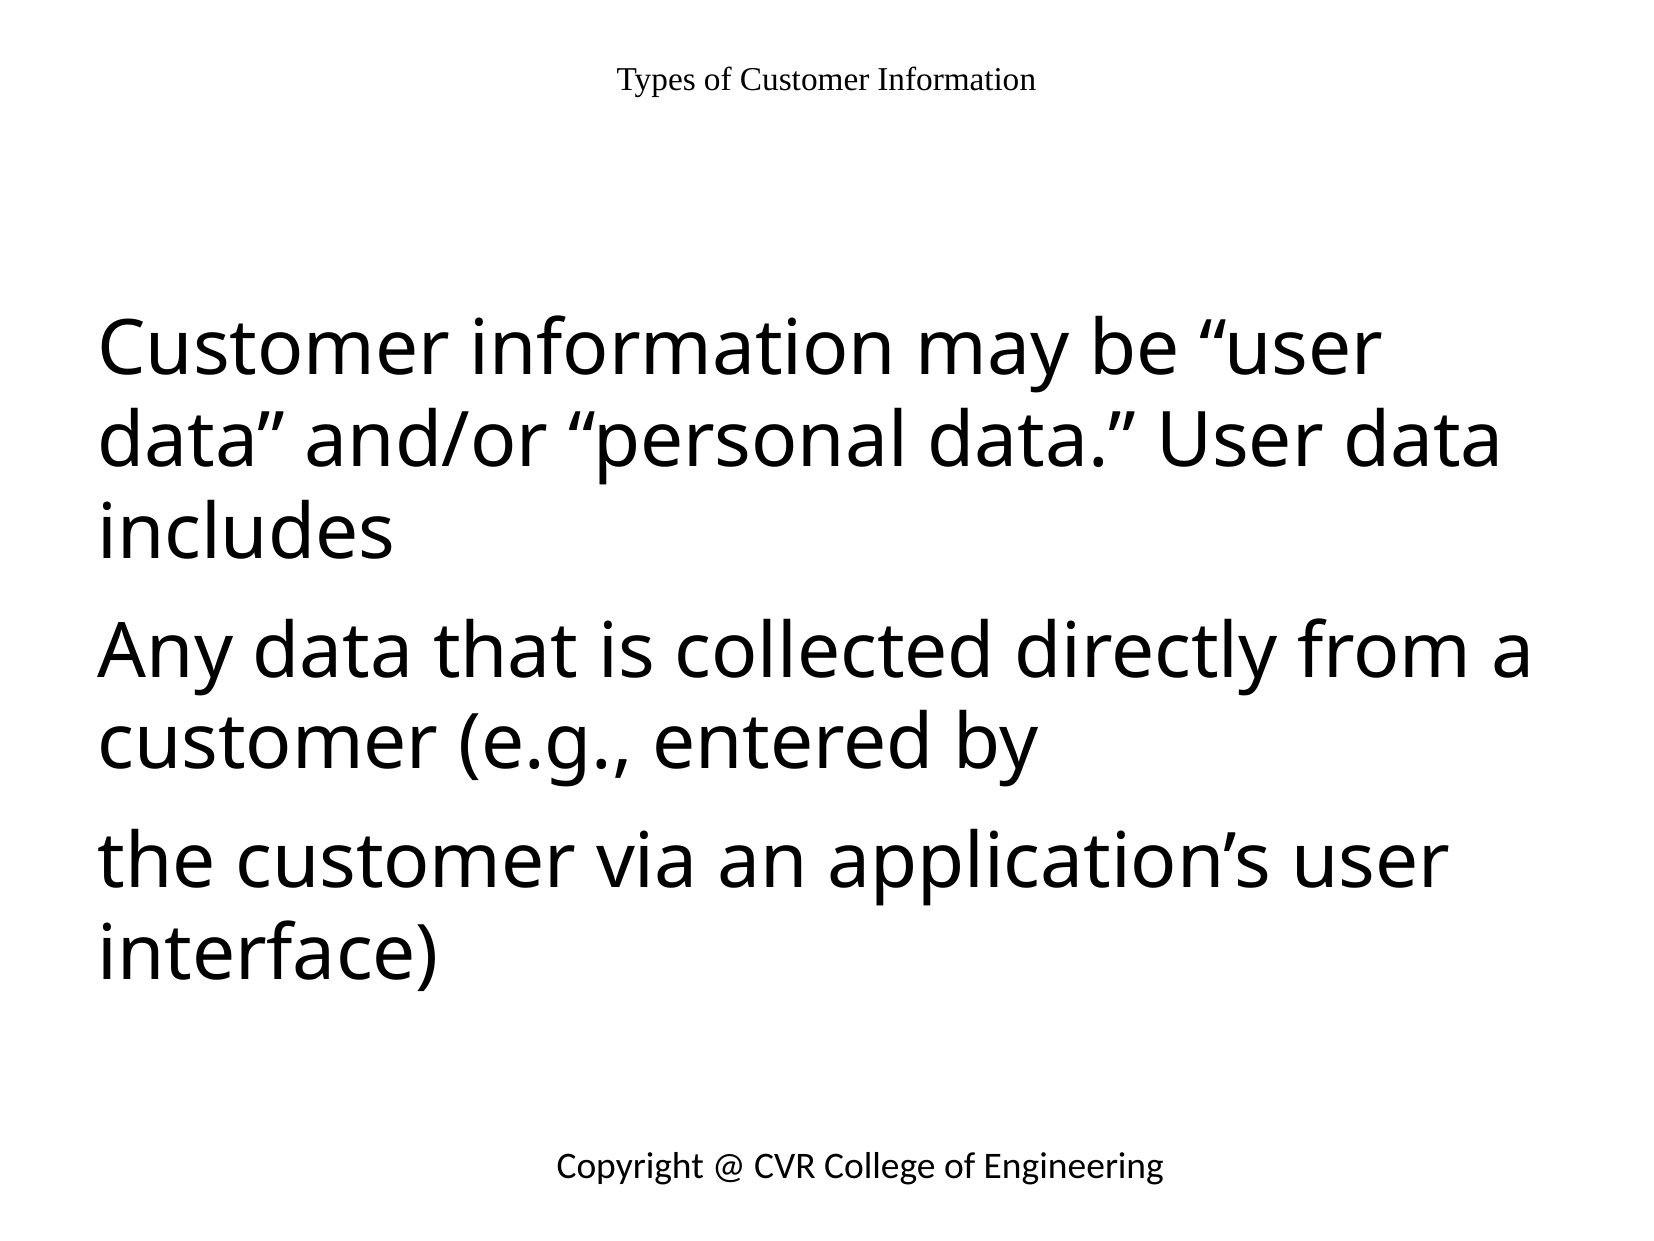

# Types of Customer Information
Customer information may be “user data” and/or “personal data.” User data includes
Any data that is collected directly from a customer (e.g., entered by
the customer via an application’s user interface)